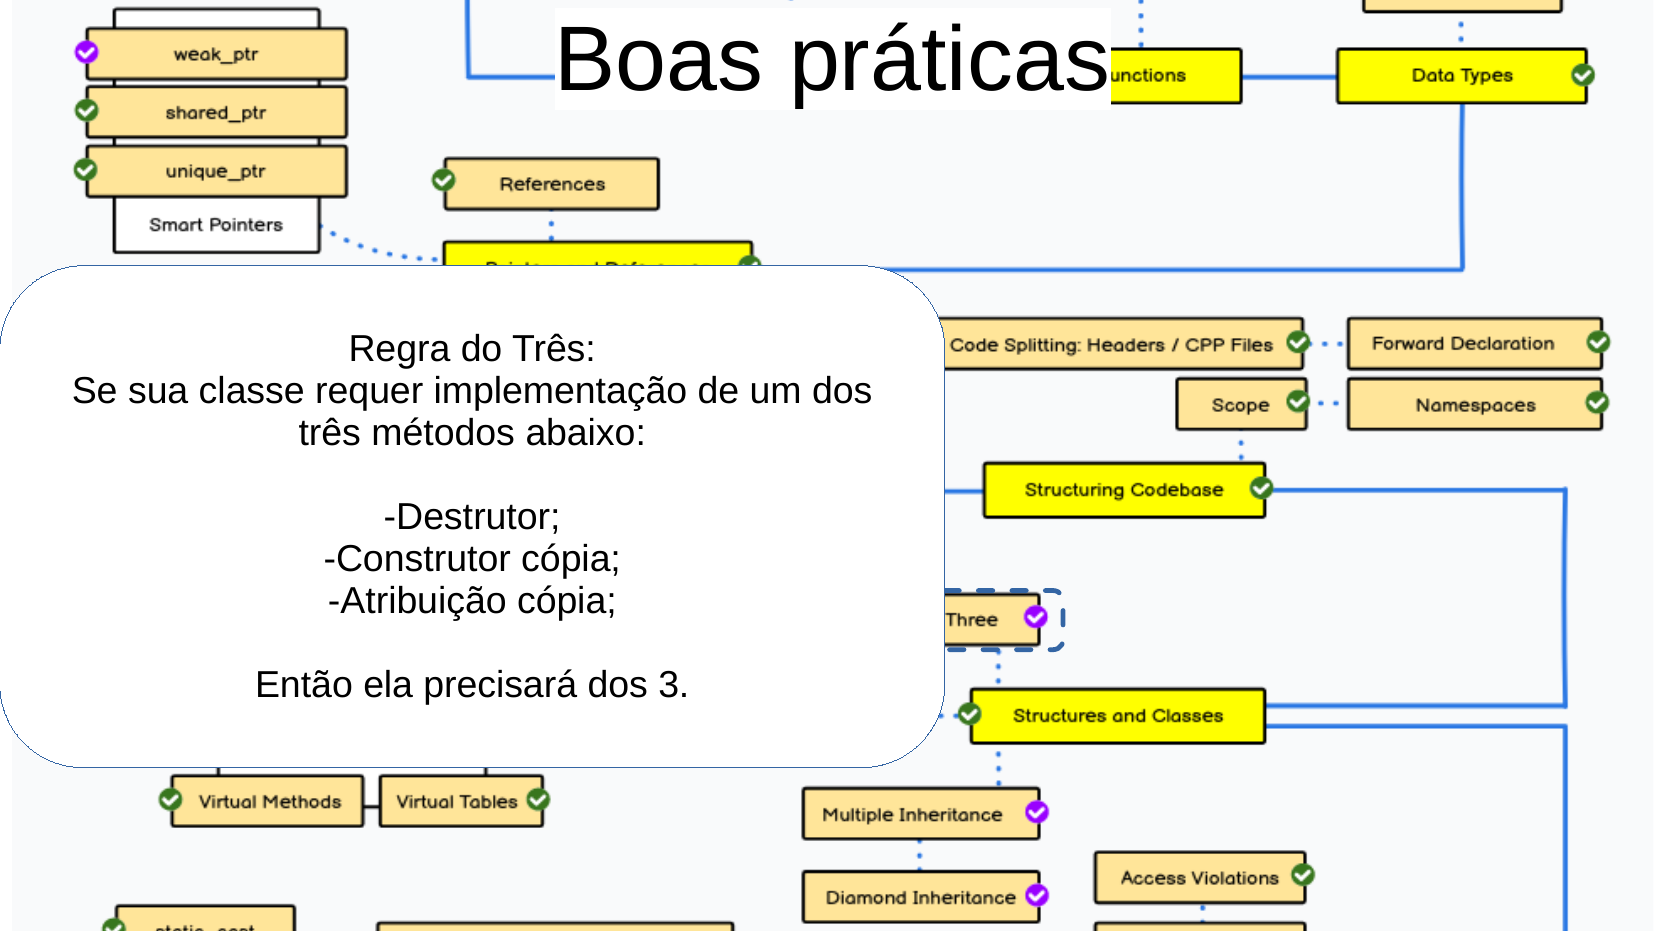

# Boas práticas
Regra do Três:
Se sua classe requer implementação de um dos três métodos abaixo:
-Destrutor;
-Construtor cópia;
-Atribuição cópia;
Então ela precisará dos 3.